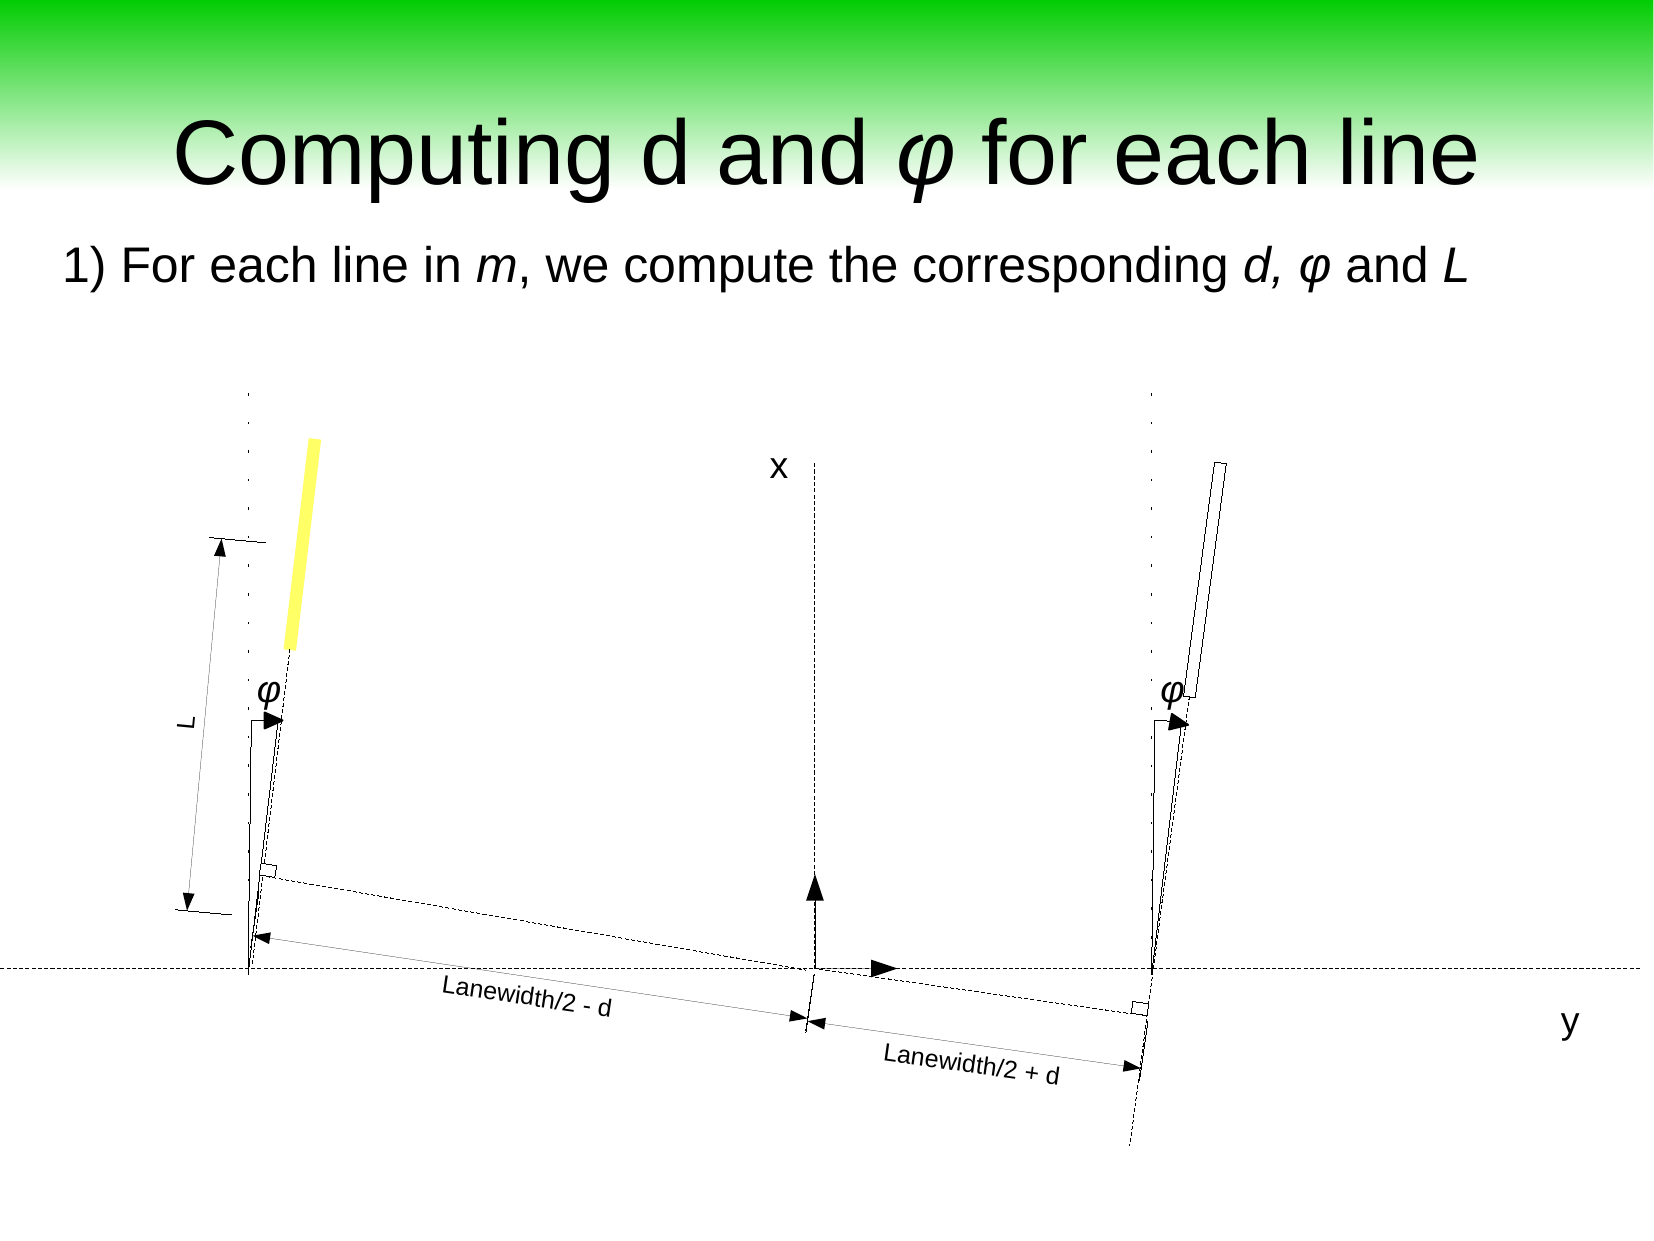

# Computing d and φ for each line
1) For each line in m, we compute the corresponding d, φ and L
x
φ
φ
y